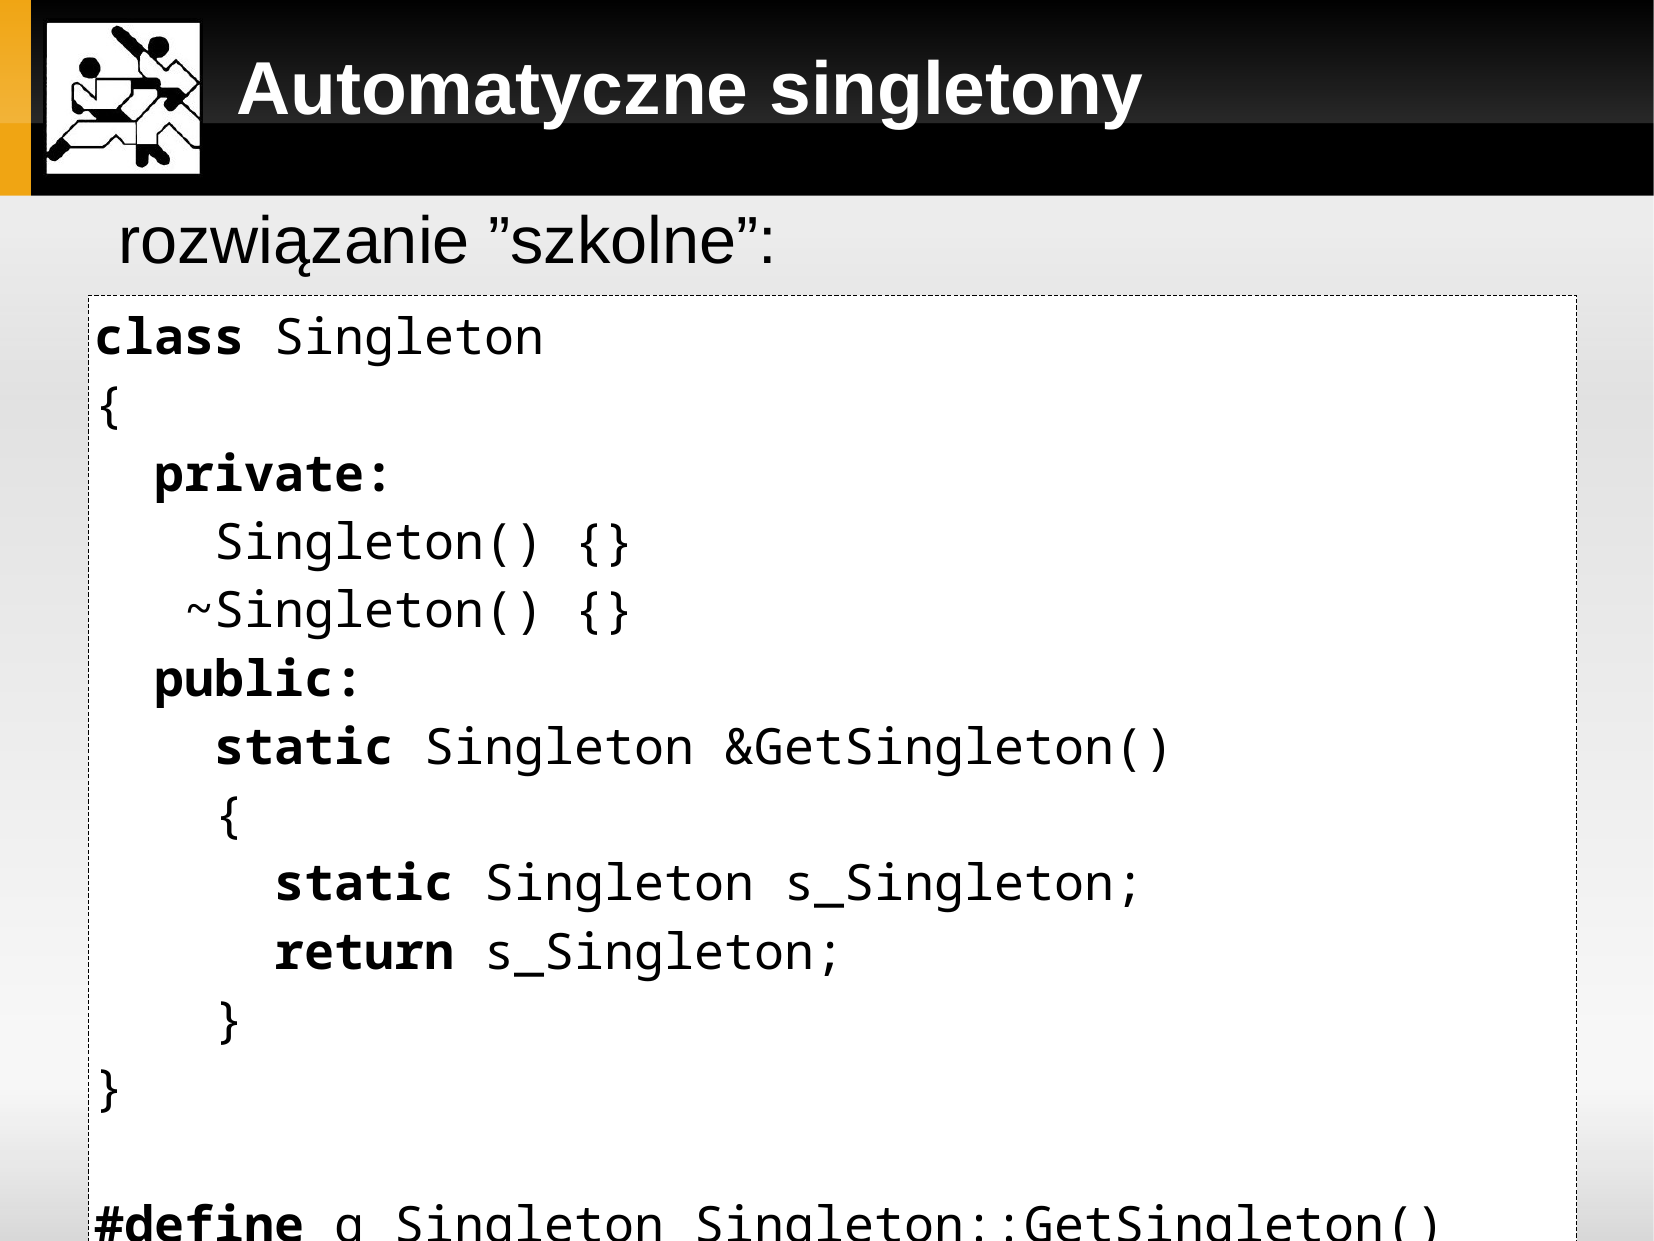

# Automatyczne singletony
rozwiązanie ”szkolne”:
class Singleton
{
 private:
 Singleton() {}
 ~Singleton() {}
 public:
 static Singleton &GetSingleton()
 {
 static Singleton s_Singleton;
 return s_Singleton;
 }
}
#define g_Singleton Singleton::GetSingleton()